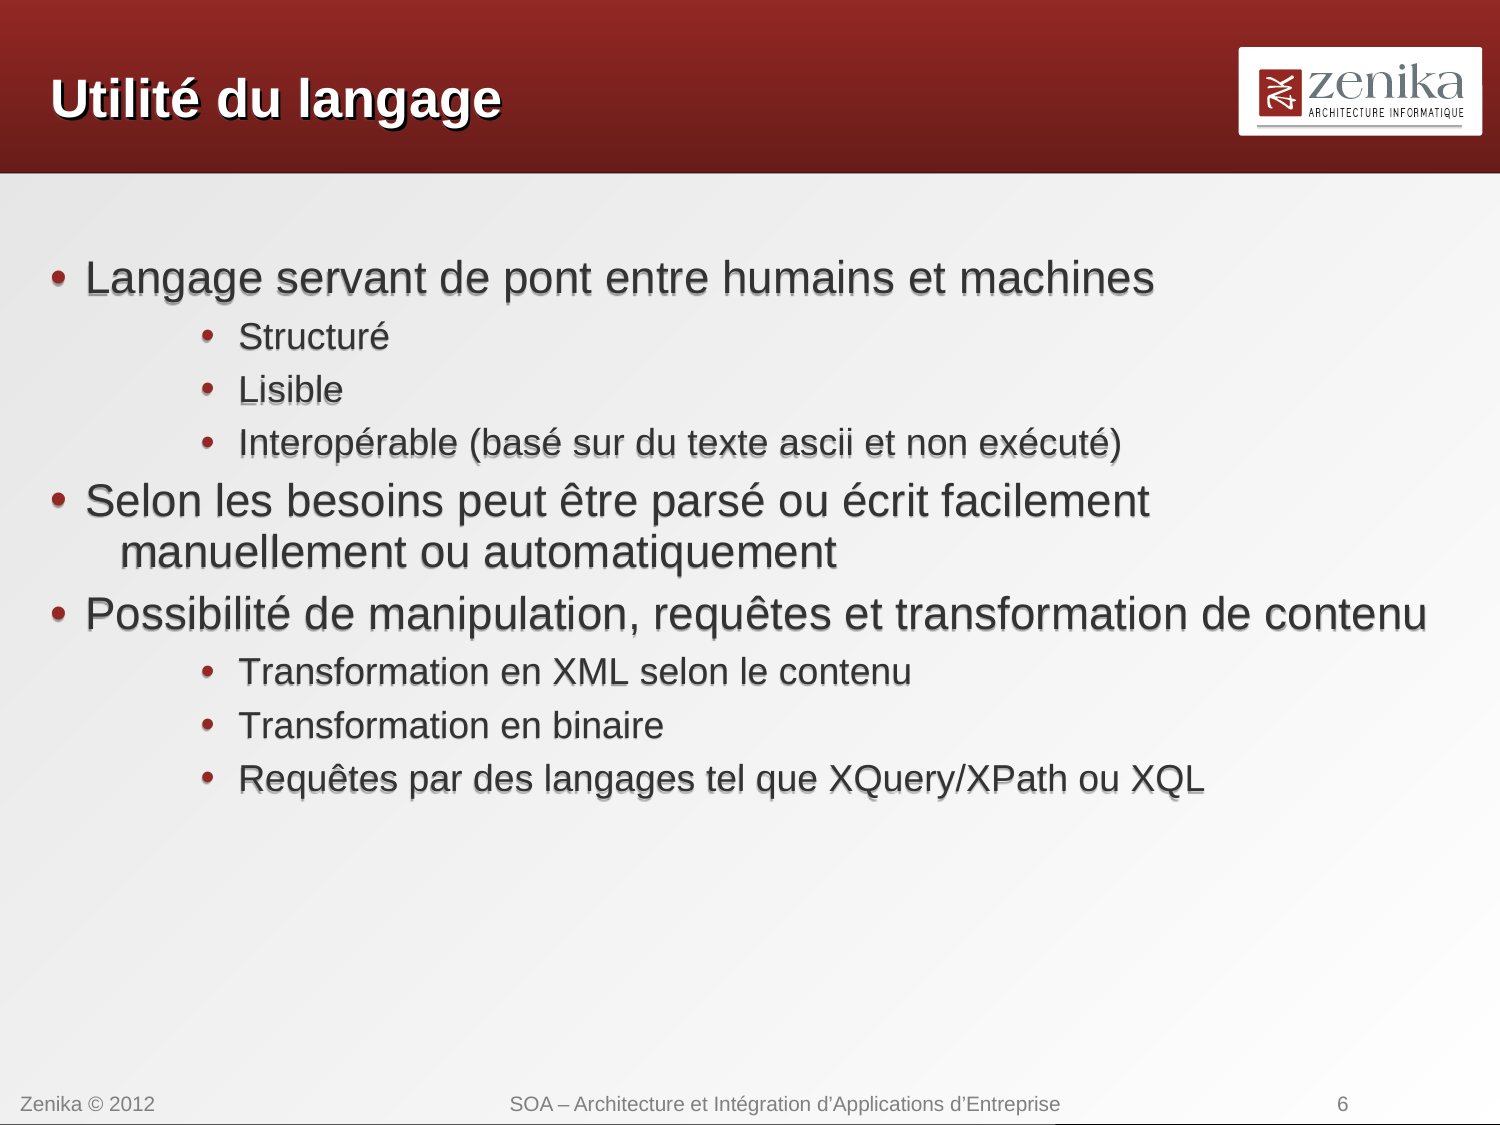

# Utilité du langage
Langage servant de pont entre humains et machines
Structuré
Lisible
Interopérable (basé sur du texte ascii et non exécuté)
Selon les besoins peut être parsé ou écrit facilement manuellement ou automatiquement
Possibilité de manipulation, requêtes et transformation de contenu
Transformation en XML selon le contenu
Transformation en binaire
Requêtes par des langages tel que XQuery/XPath ou XQL